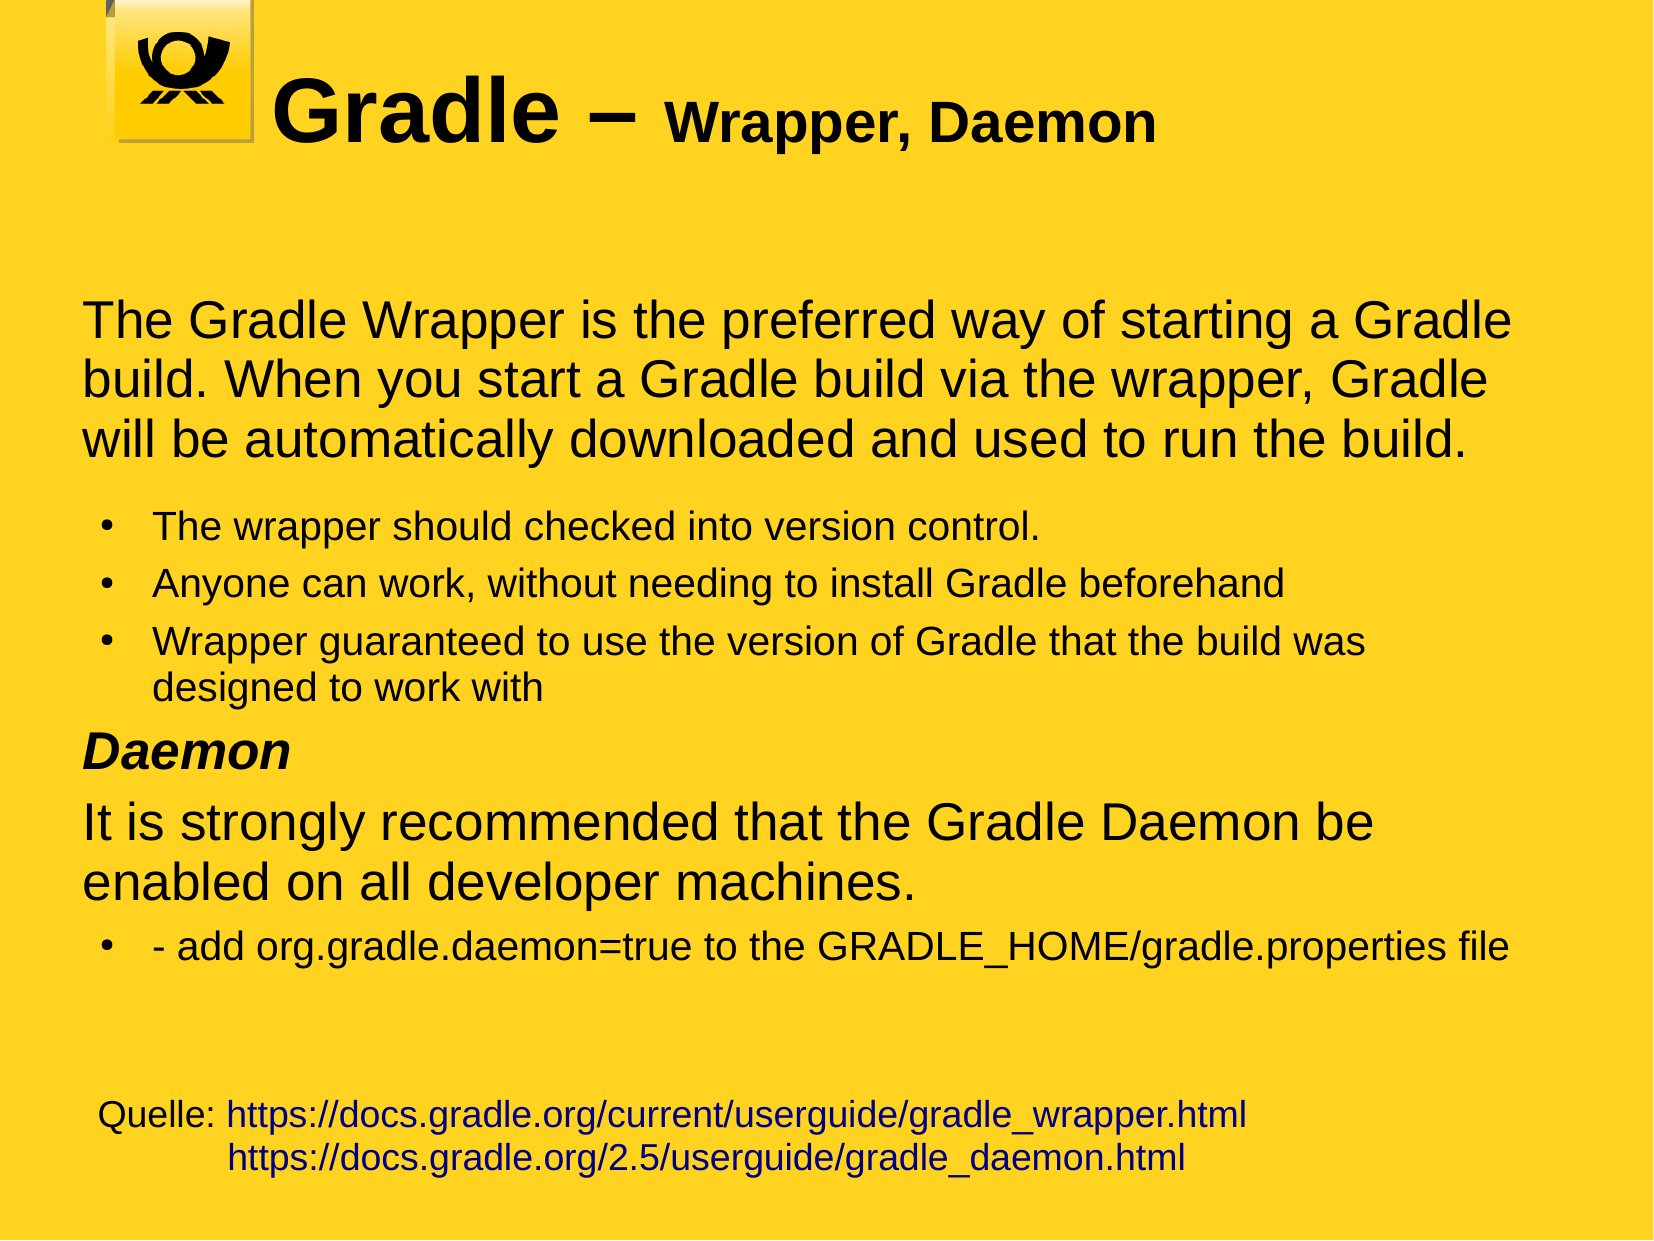

# Gradle – Wrapper, Daemon
The Gradle Wrapper is the preferred way of starting a Gradle build. When you start a Gradle build via the wrapper, Gradle will be automatically downloaded and used to run the build.
The wrapper should checked into version control.
Anyone can work, without needing to install Gradle beforehand
Wrapper guaranteed to use the version of Gradle that the build was designed to work with
Daemon
It is strongly recommended that the Gradle Daemon be enabled on all developer machines.
- add org.gradle.daemon=true to the GRADLE_HOME/gradle.properties file
Quelle: https://docs.gradle.org/current/userguide/gradle_wrapper.html
https://docs.gradle.org/2.5/userguide/gradle_daemon.html